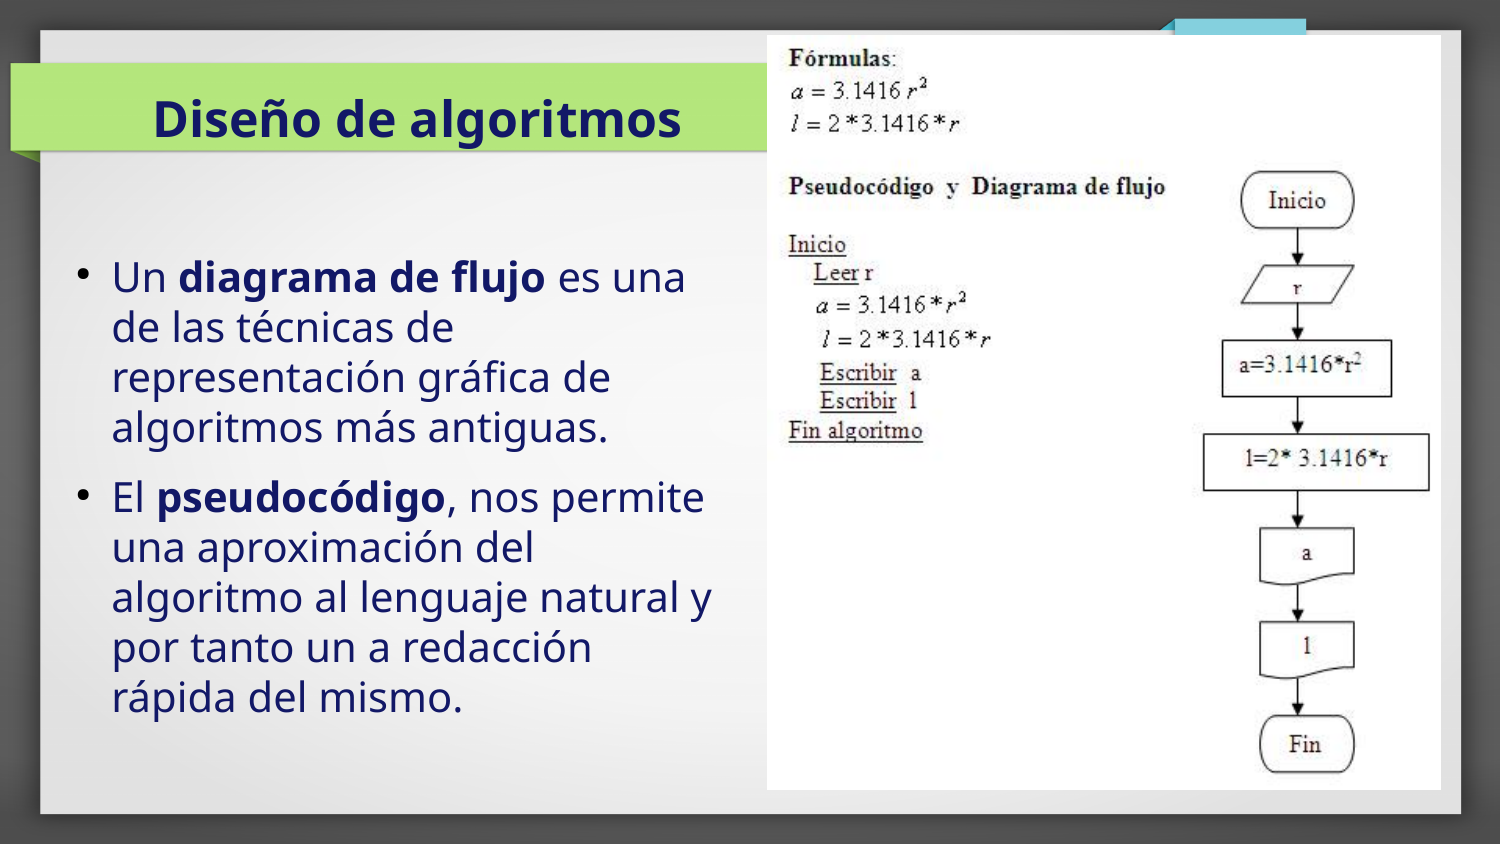

# Diseño de algoritmos
Un diagrama de flujo es una de las técnicas de representación gráfica de algoritmos más antiguas.
El pseudocódigo, nos permite una aproximación del algoritmo al lenguaje natural y por tanto un a redacción rápida del mismo.